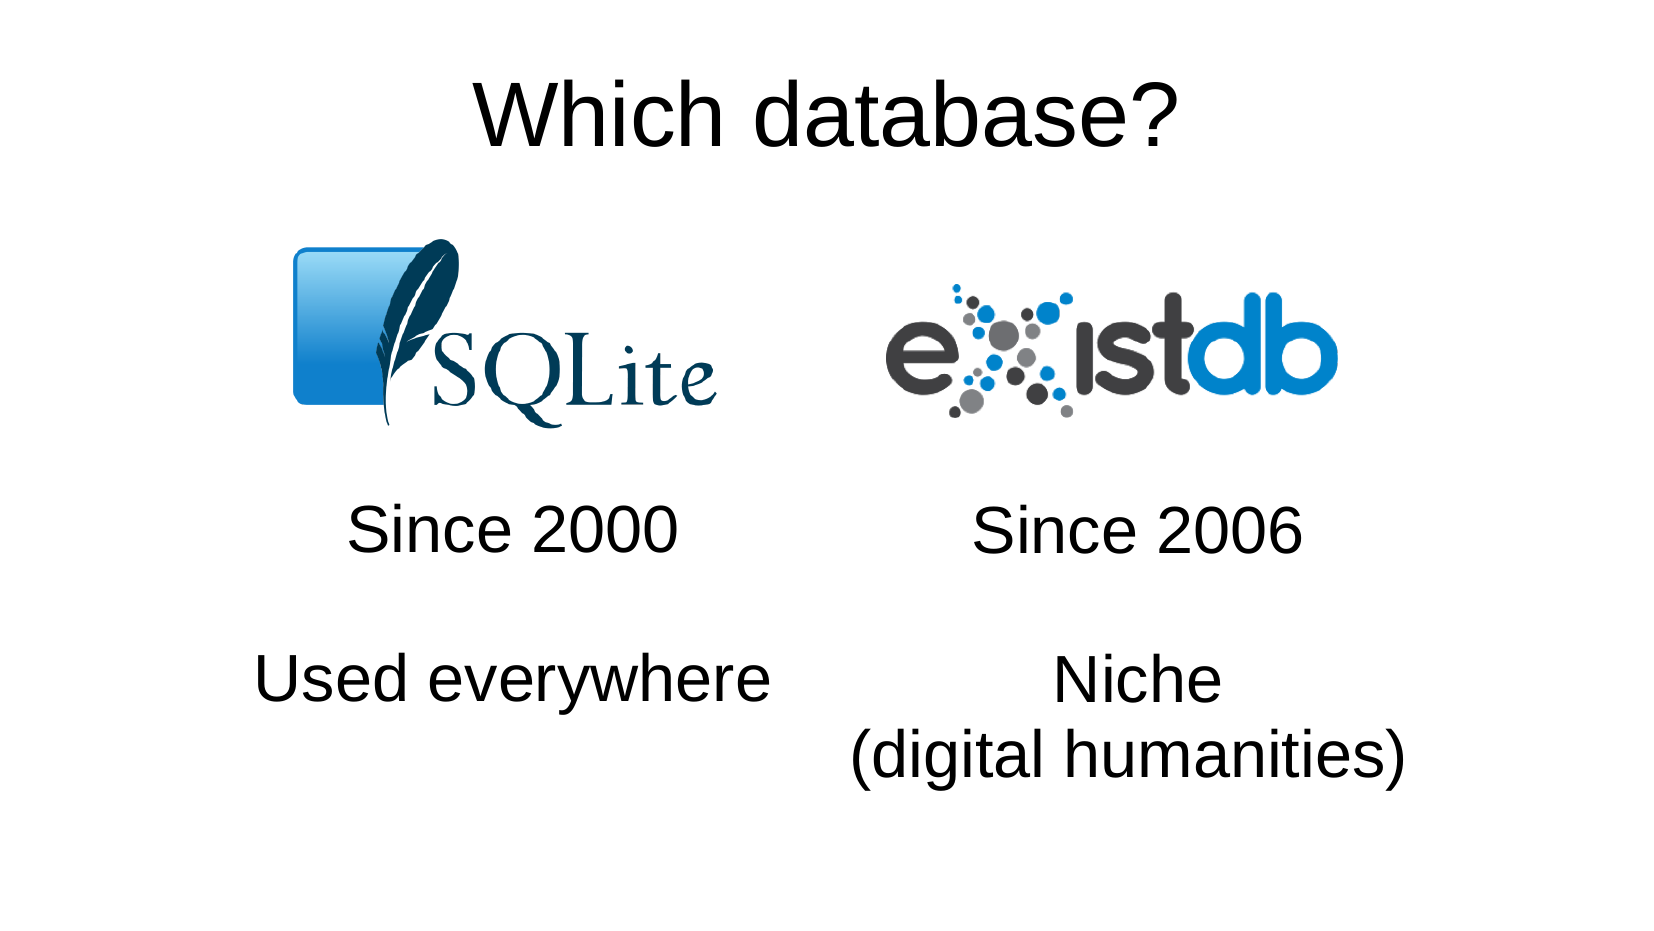

# Which database?
Since 2000
Used everywhere
Since 2006
Niche
(digital humanities)